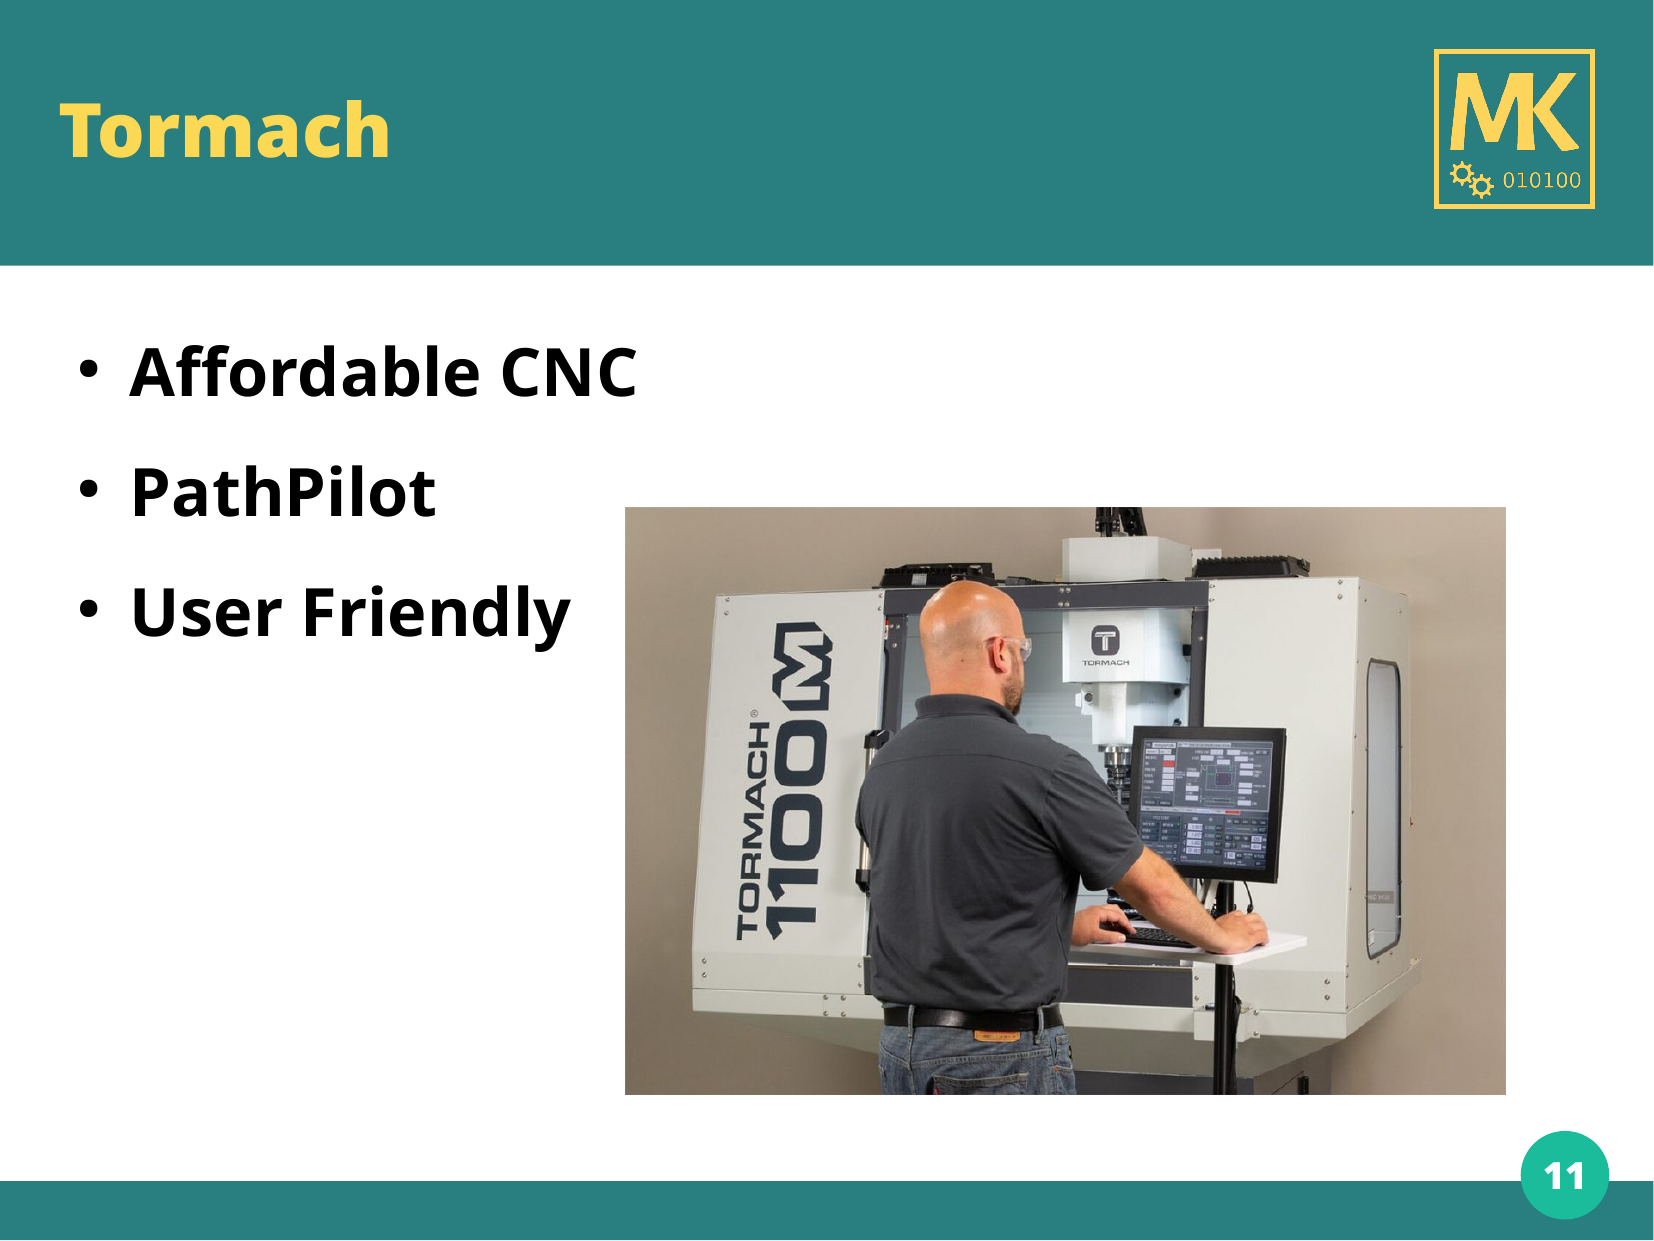

# Tormach
Affordable CNC
PathPilot
User Friendly
11